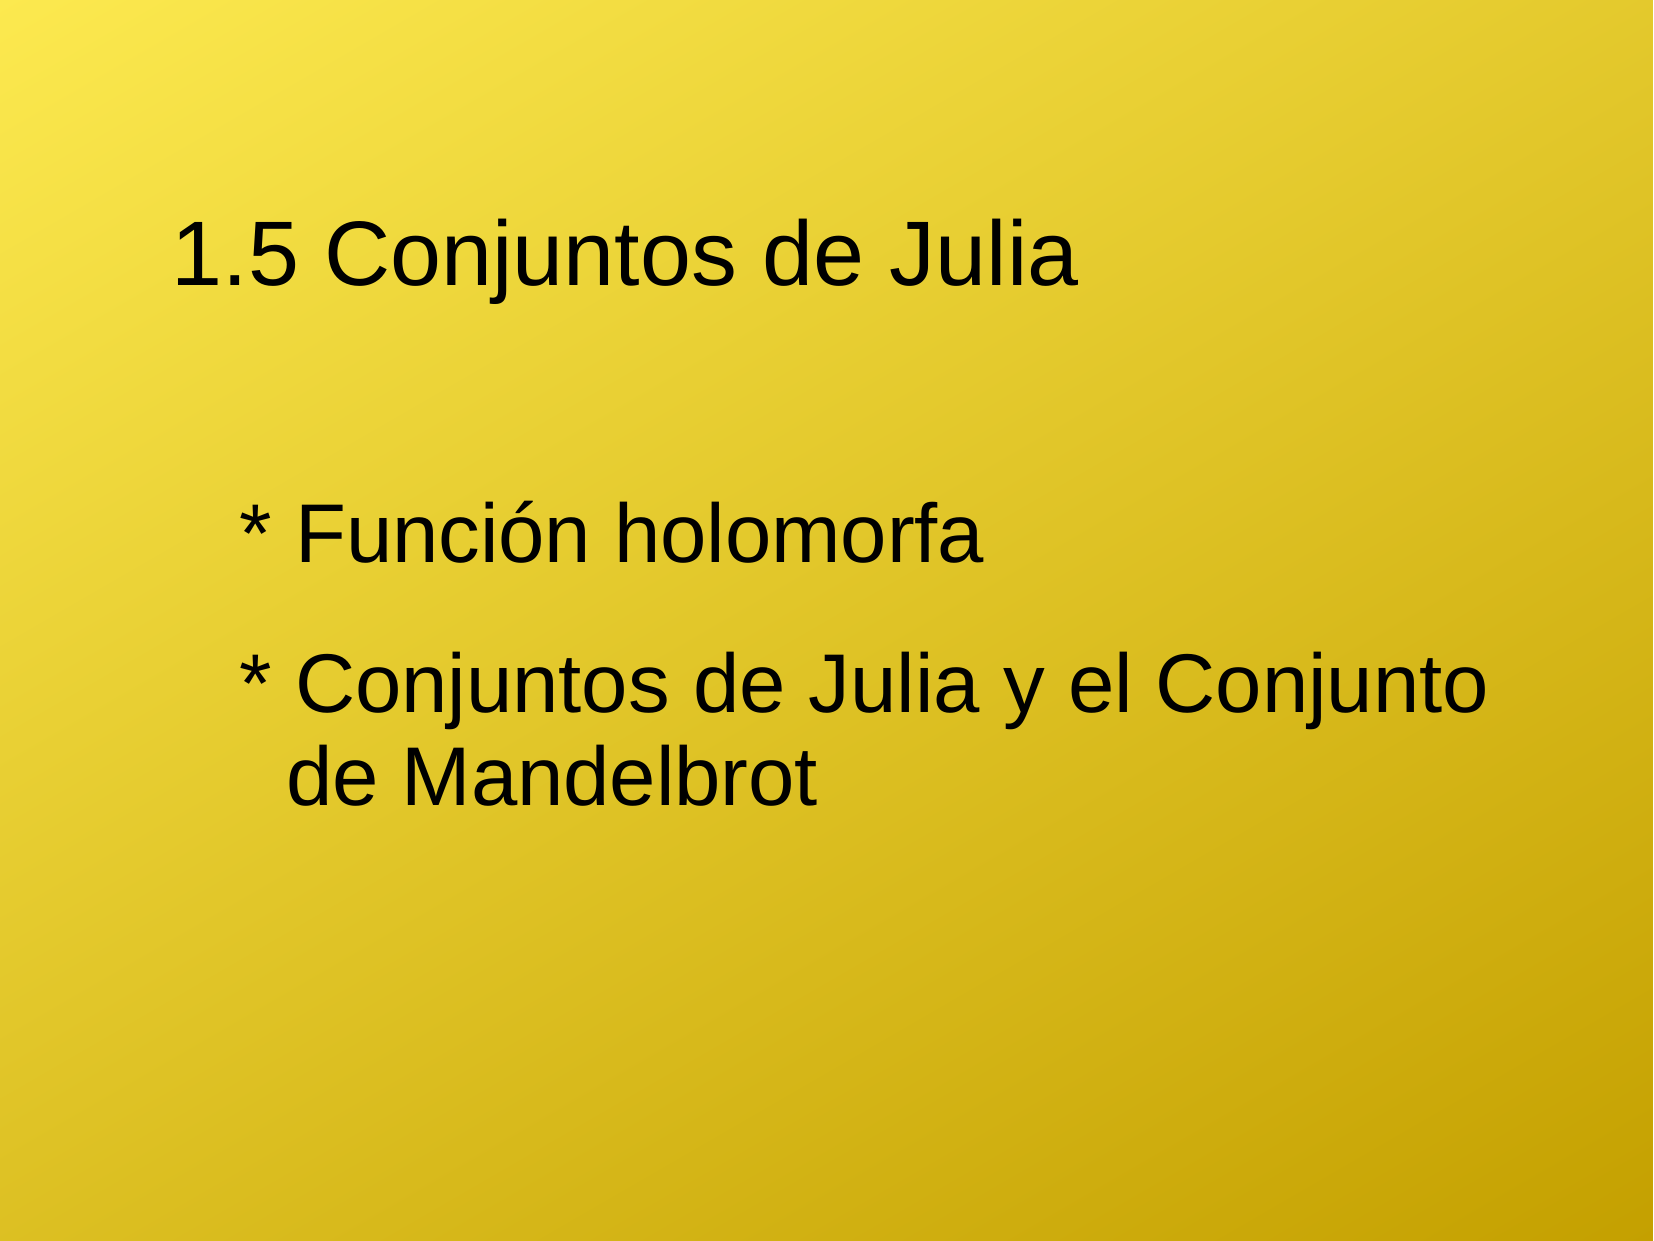

1.5 Conjuntos de Julia
* Función holomorfa
* Conjuntos de Julia y el Conjunto
 de Mandelbrot